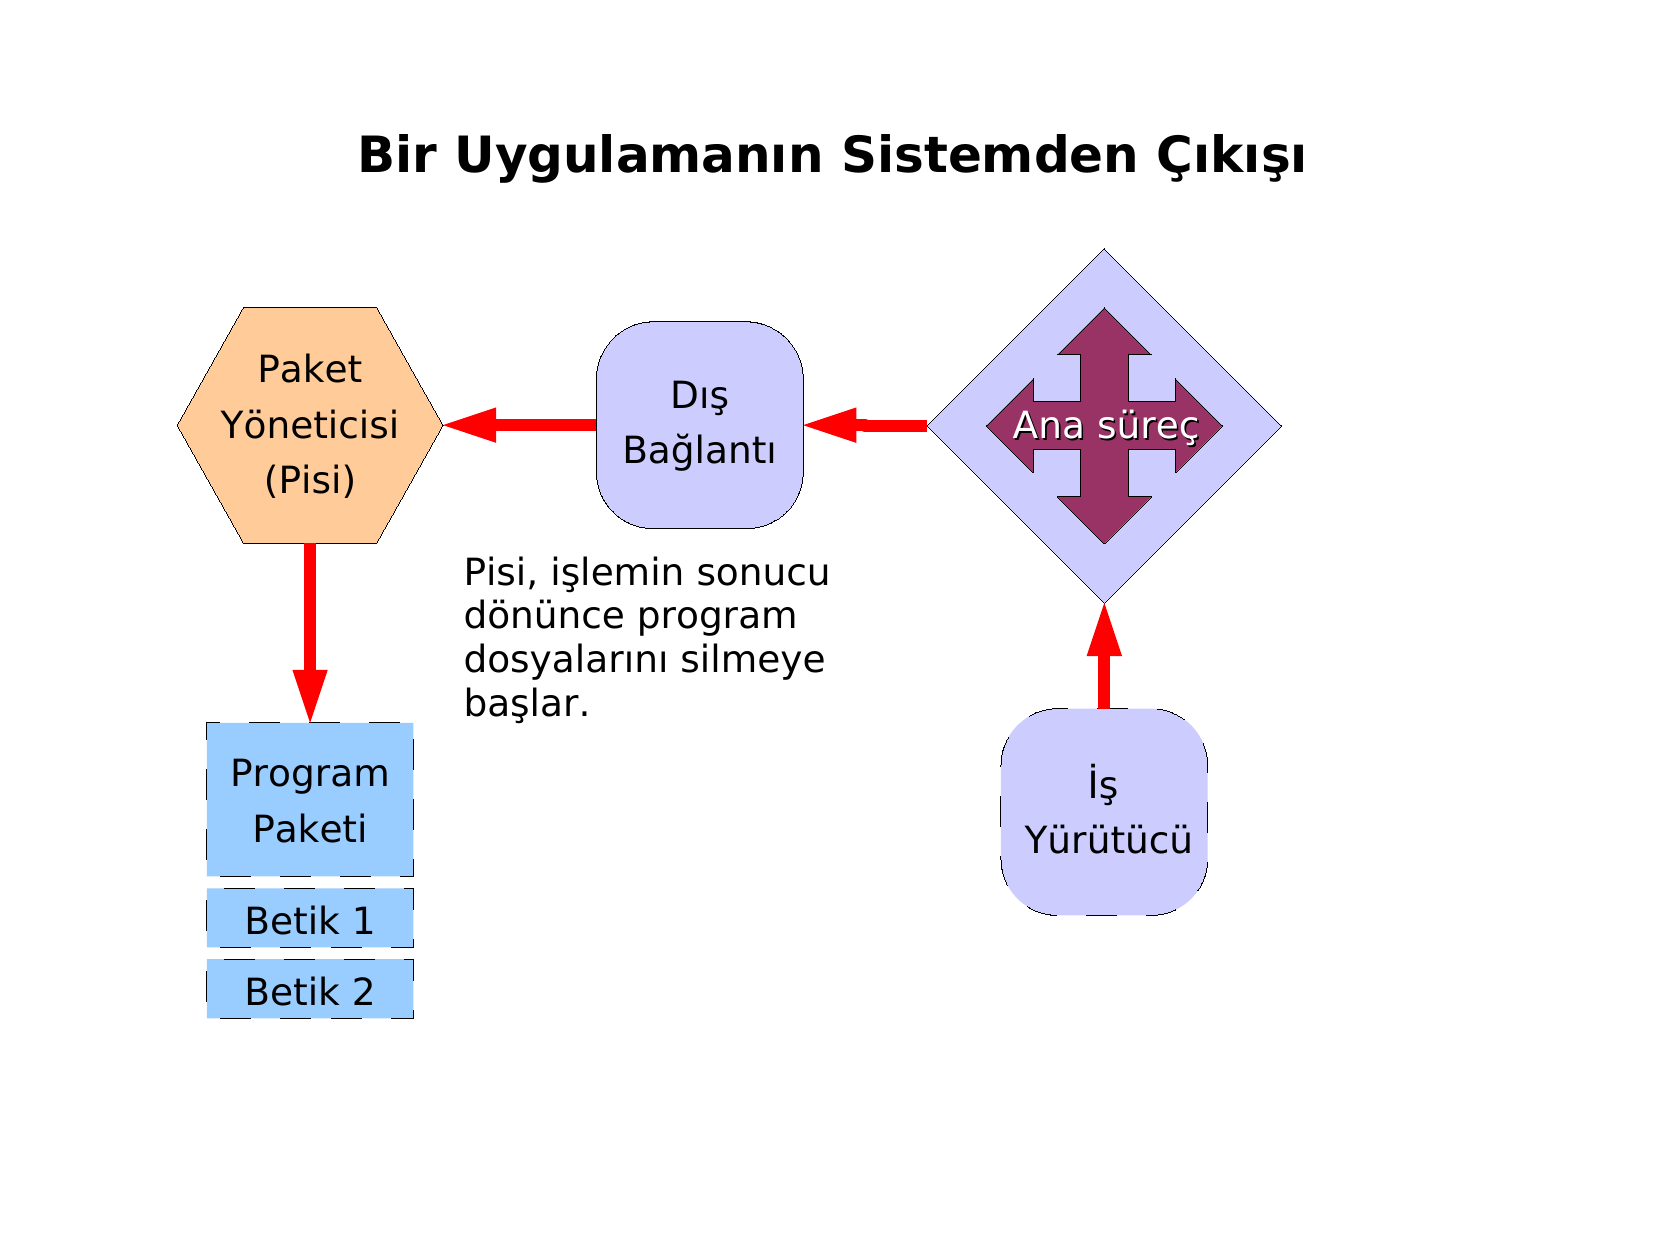

Bir Uygulamanın Sistemden Çıkışı
Paket
Yöneticisi
(Pisi)
Dış
Bağlantı
Ana süreç
Pisi, işlemin sonucu
dönünce program
dosyalarını silmeye
başlar.
Program
Paketi
İş
Yürütücü
Betik 1
Betik 2